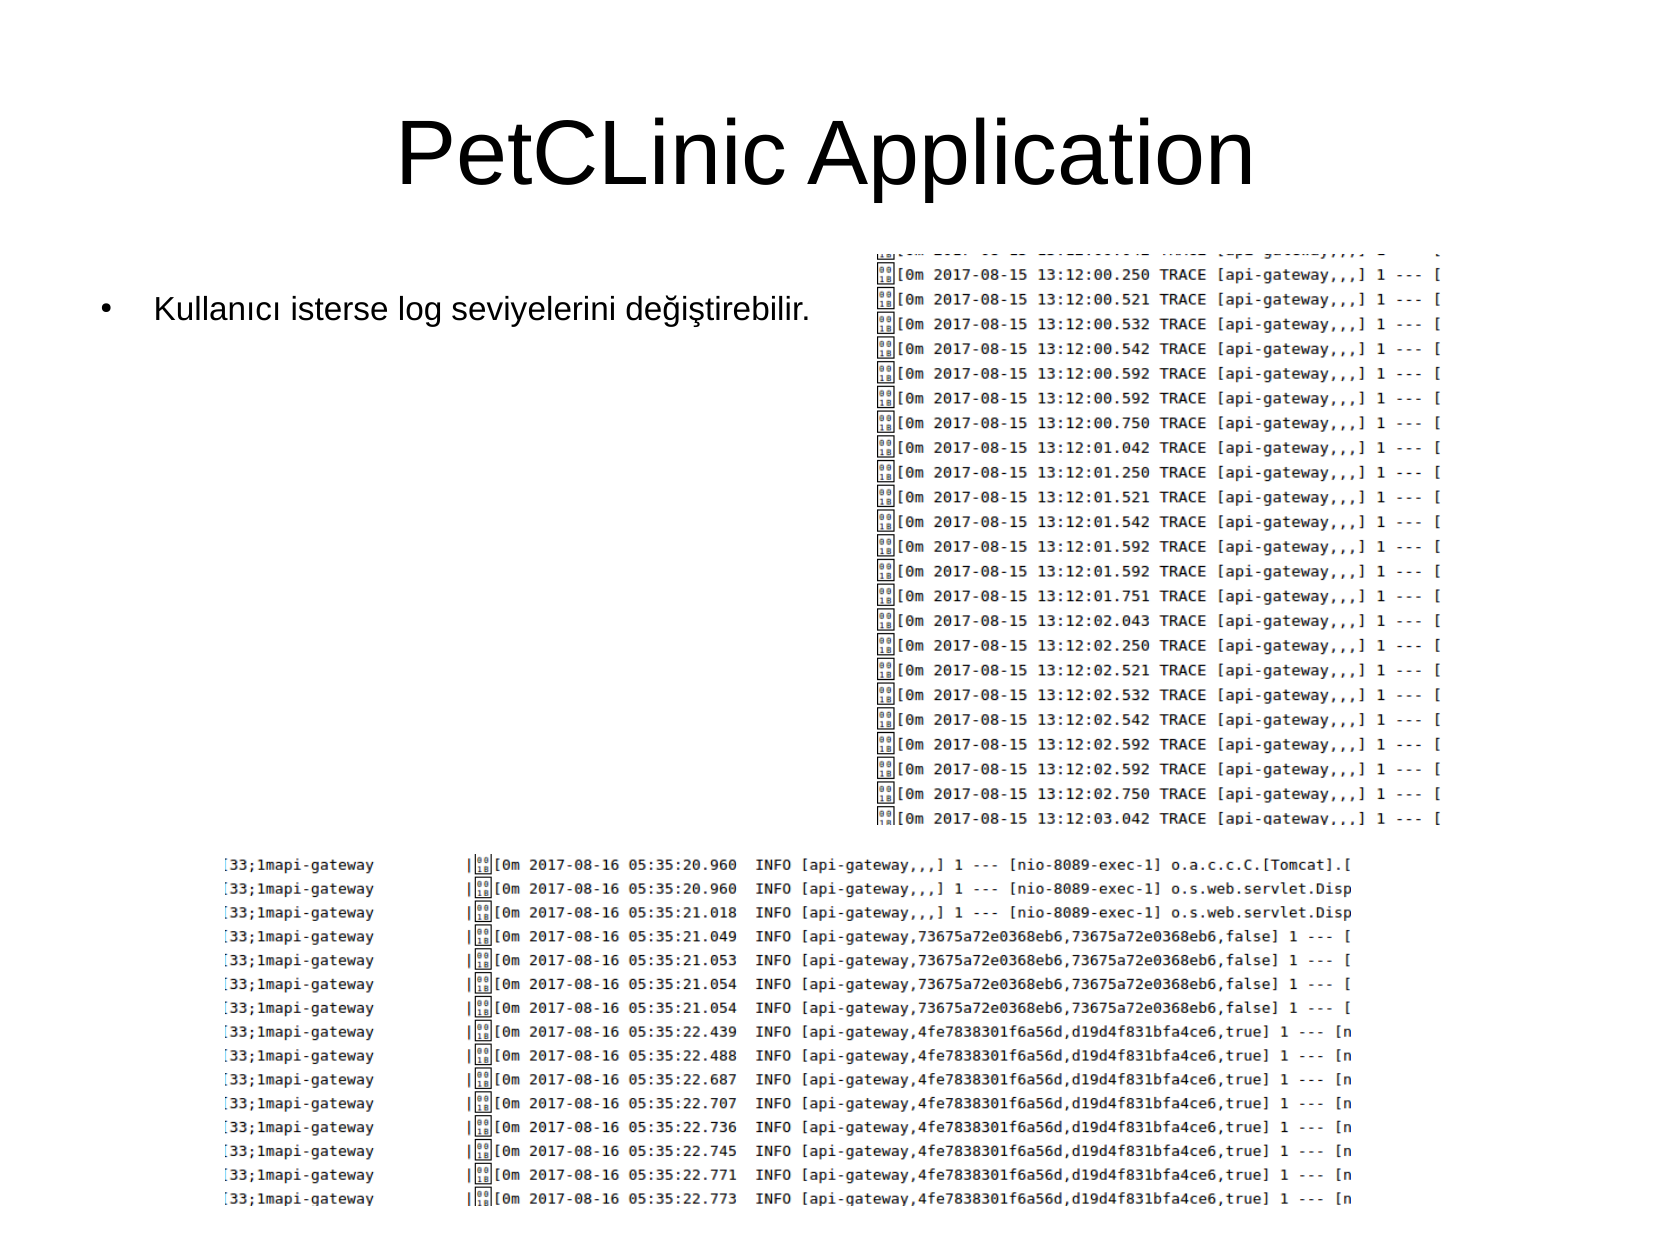

PetCLinic Application
# Kullanıcı isterse log seviyelerini değiştirebilir.